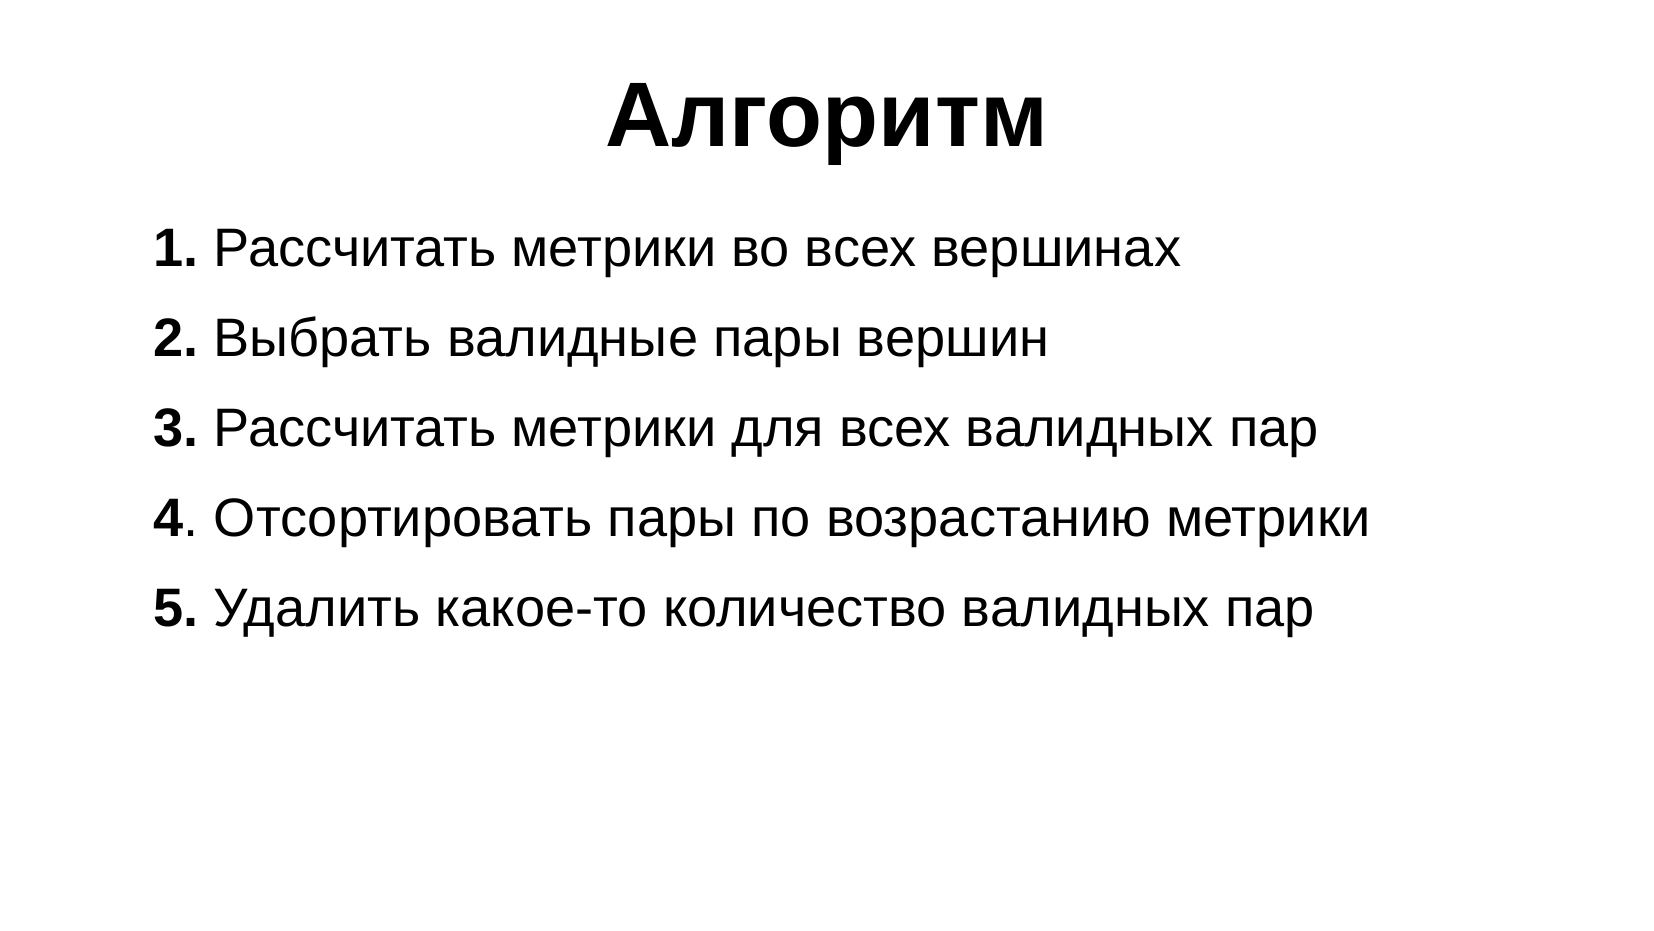

# Алгоритм
1. Рассчитать метрики во всех вершинах
2. Выбрать валидные пары вершин
3. Рассчитать метрики для всех валидных пар
4. Отсортировать пары по возрастанию метрики
5. Удалить какое-то количество валидных пар